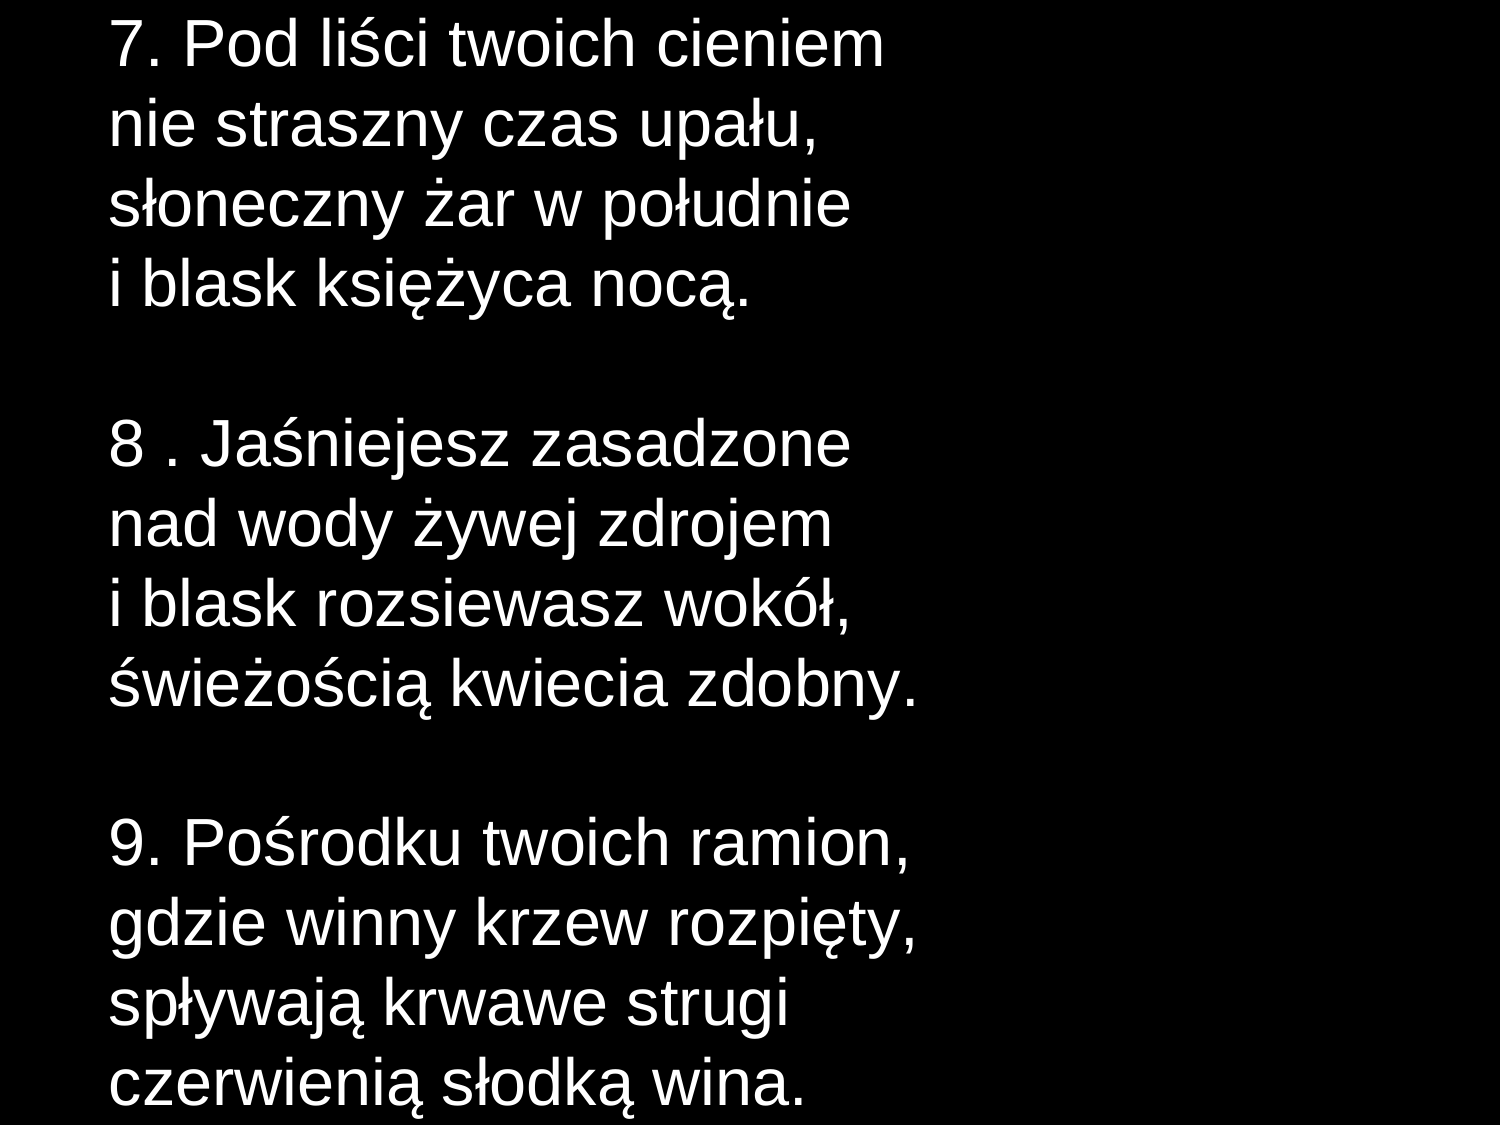

7. Pod liści twoich cieniem
nie straszny czas upału,
słoneczny żar w południe
i blask księżyca nocą.
8 . Jaśniejesz zasadzone
nad wody żywej zdrojem
i blask rozsiewasz wokół,
świeżością kwiecia zdobny.
9. Pośrodku twoich ramion,
gdzie winny krzew rozpięty,
spływają krwawe strugi
czerwienią słodką wina.